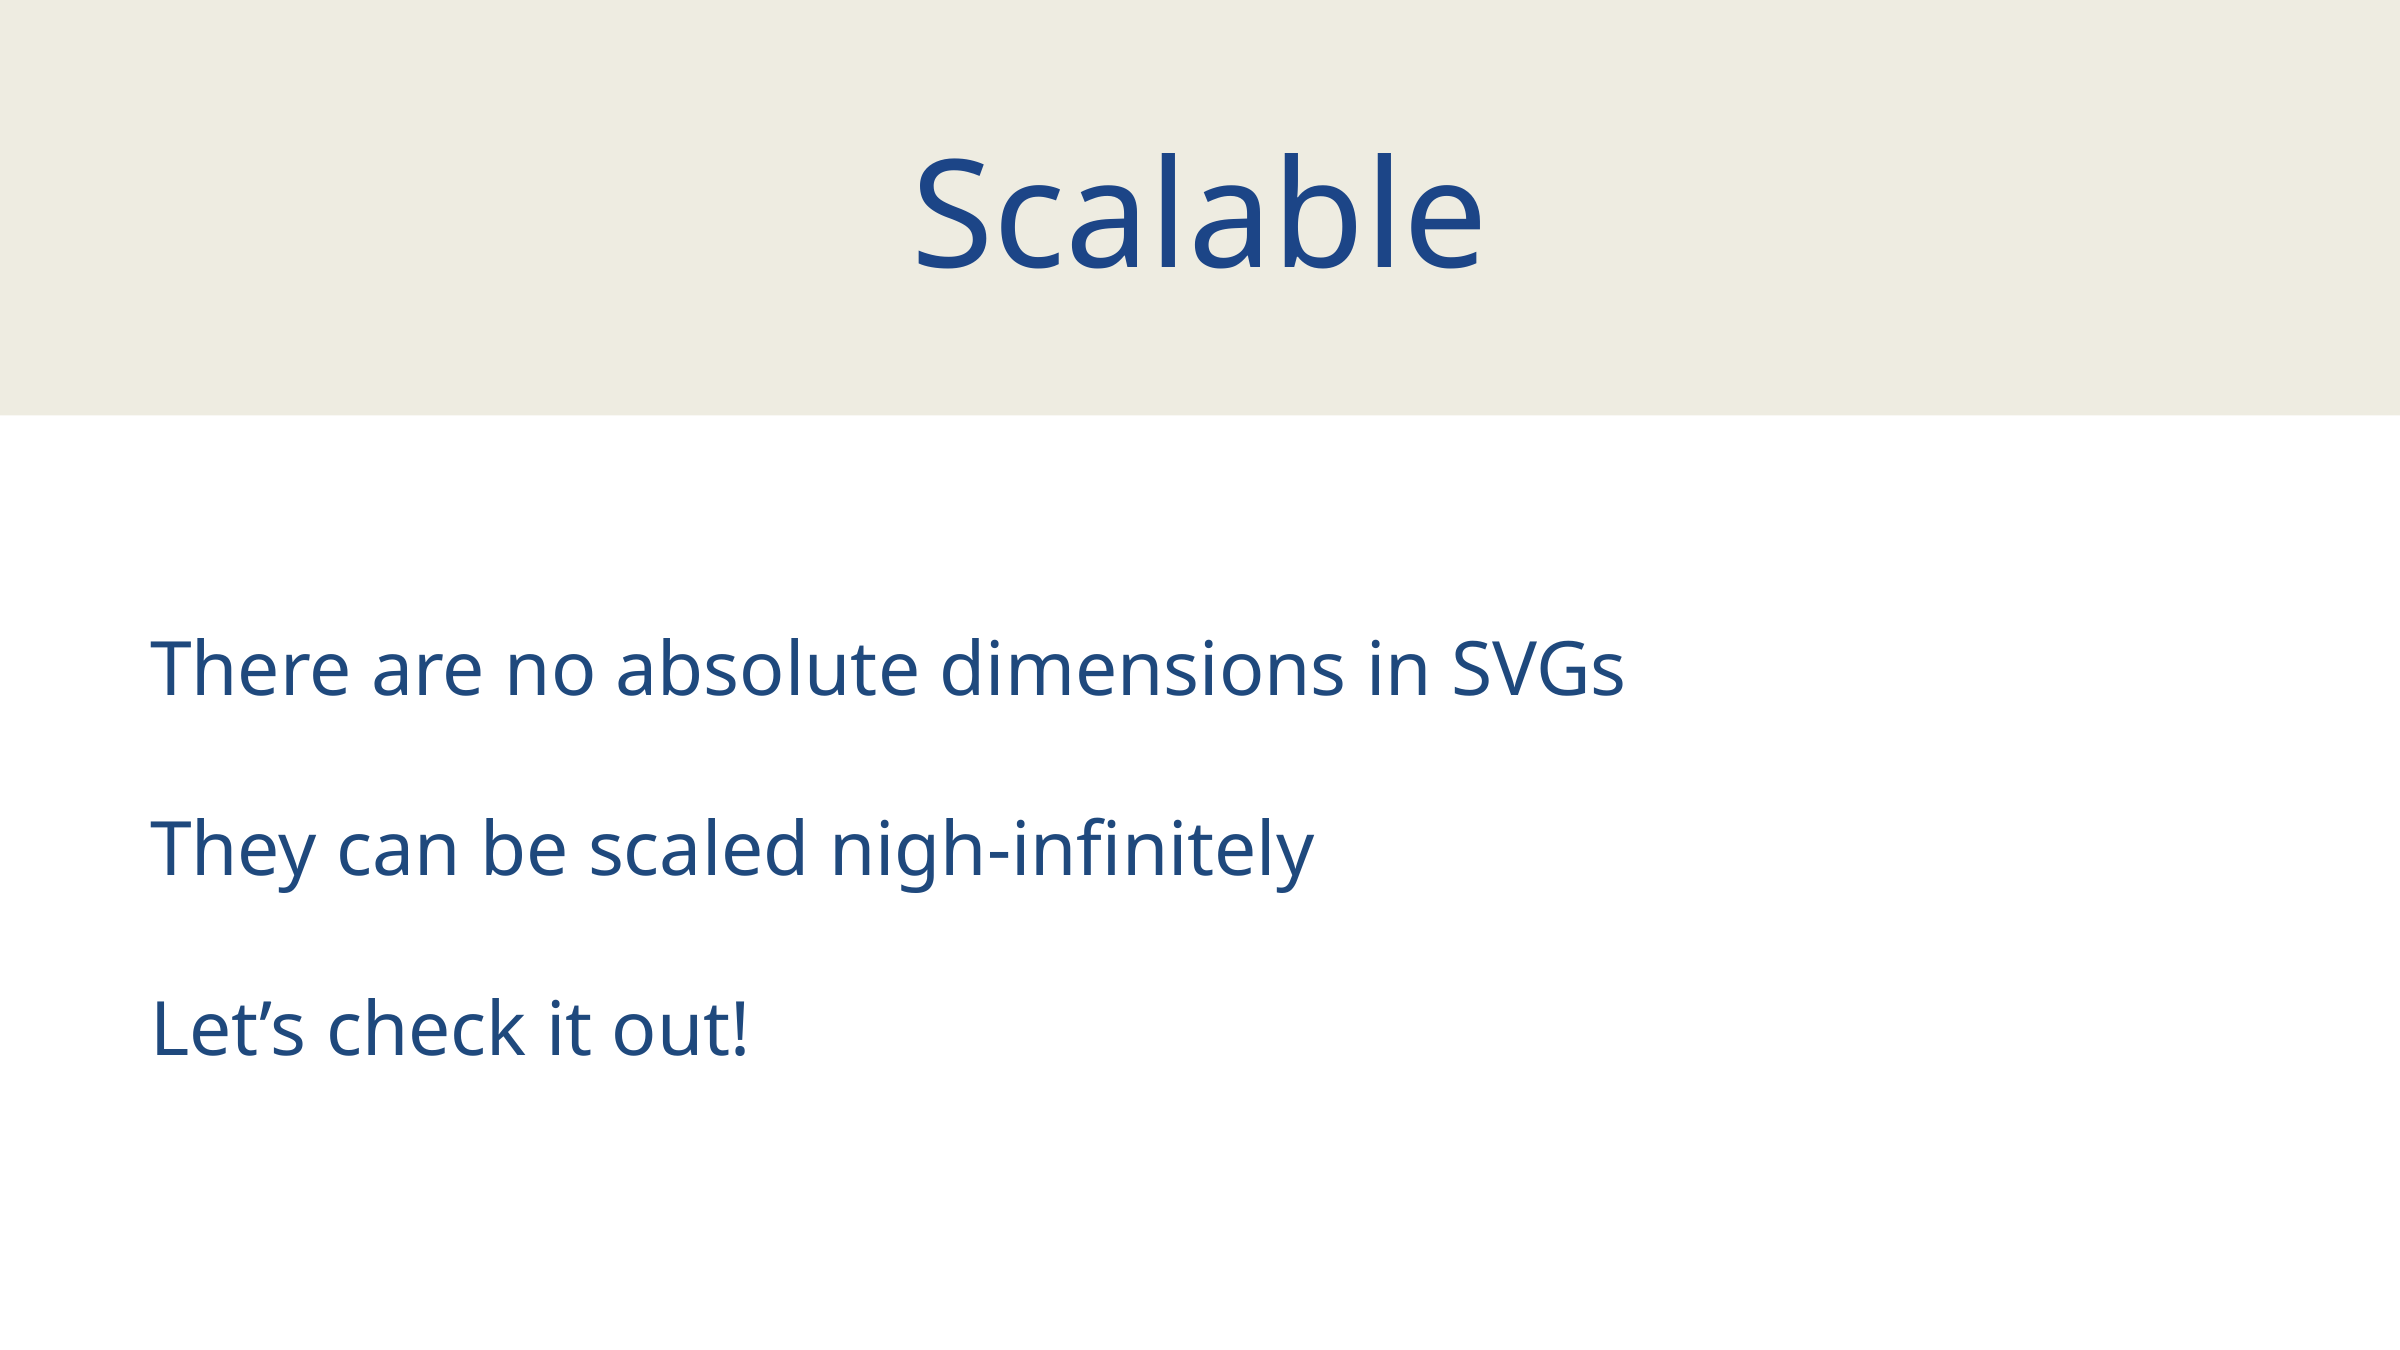

Scalable
There are no absolute dimensions in SVGs
They can be scaled nigh-infinitely
Let’s check it out!